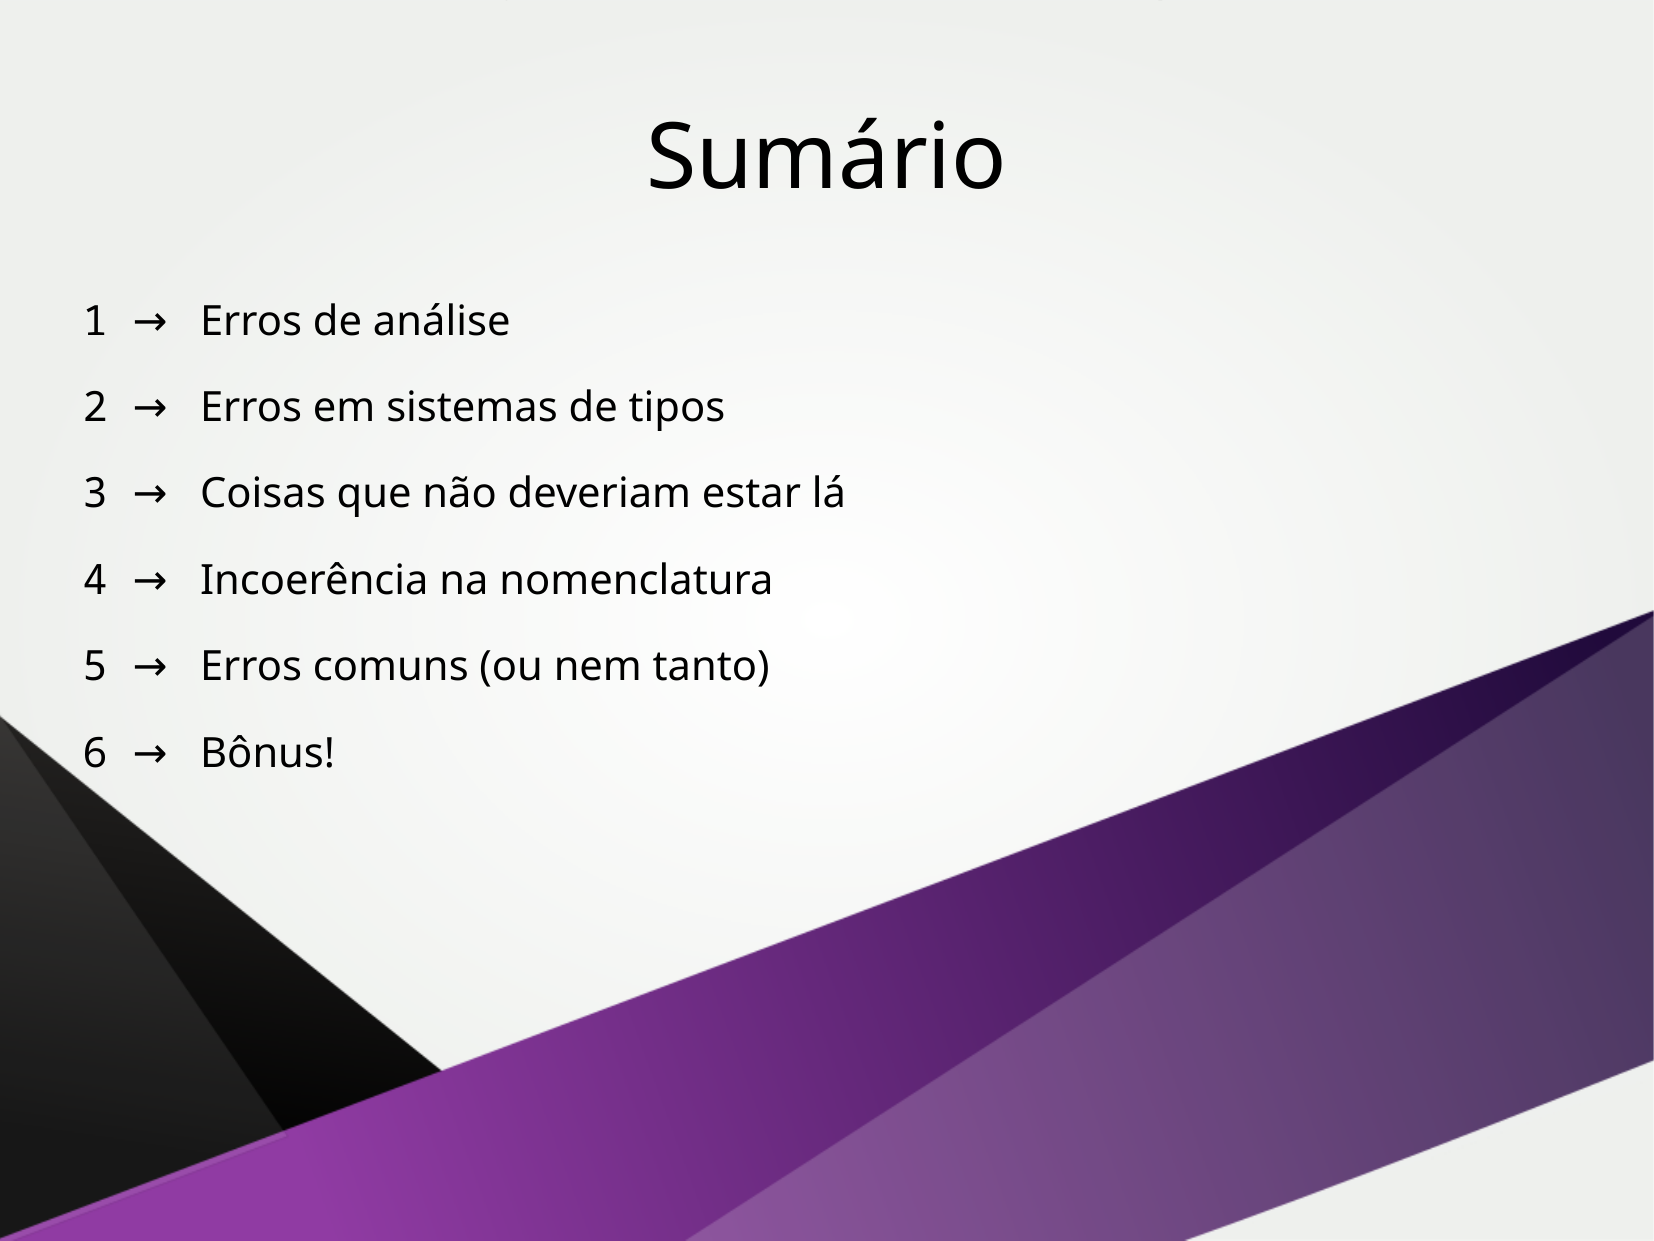

# Sumário
1 → Erros de análise
2 → Erros em sistemas de tipos
3 → Coisas que não deveriam estar lá
4 → Incoerência na nomenclatura
5 → Erros comuns (ou nem tanto)
6 → Bônus!